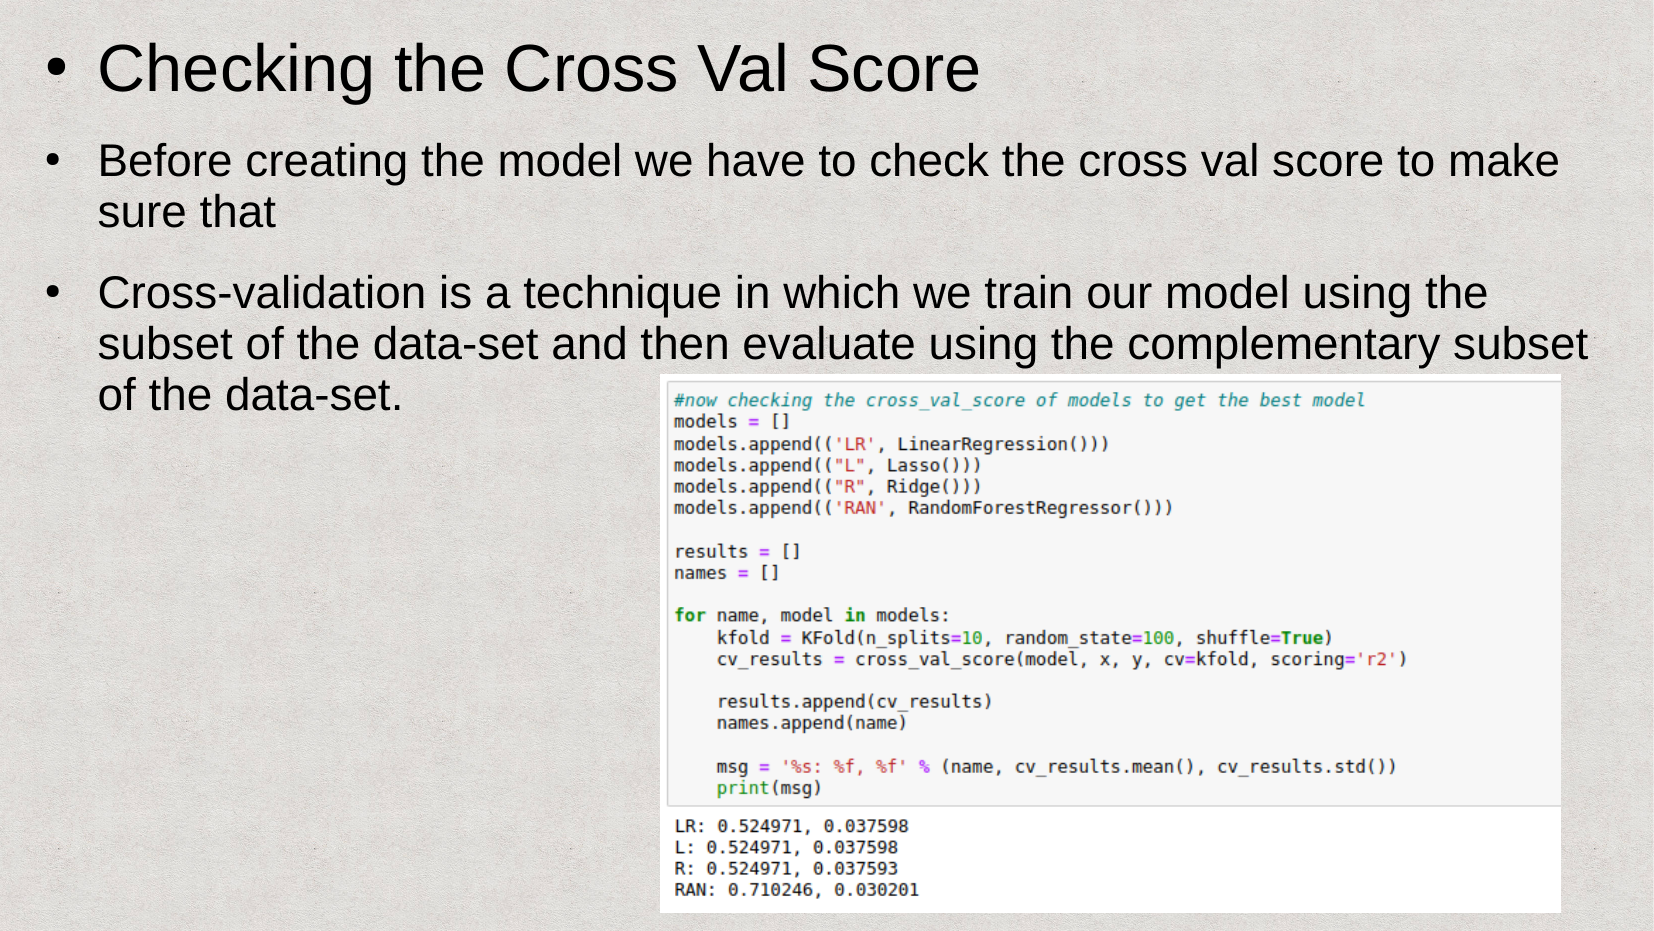

# Checking the Cross Val Score
Before creating the model we have to check the cross val score to make sure that
Cross-validation is a technique in which we train our model using the subset of the data-set and then evaluate using the complementary subset of the data-set.